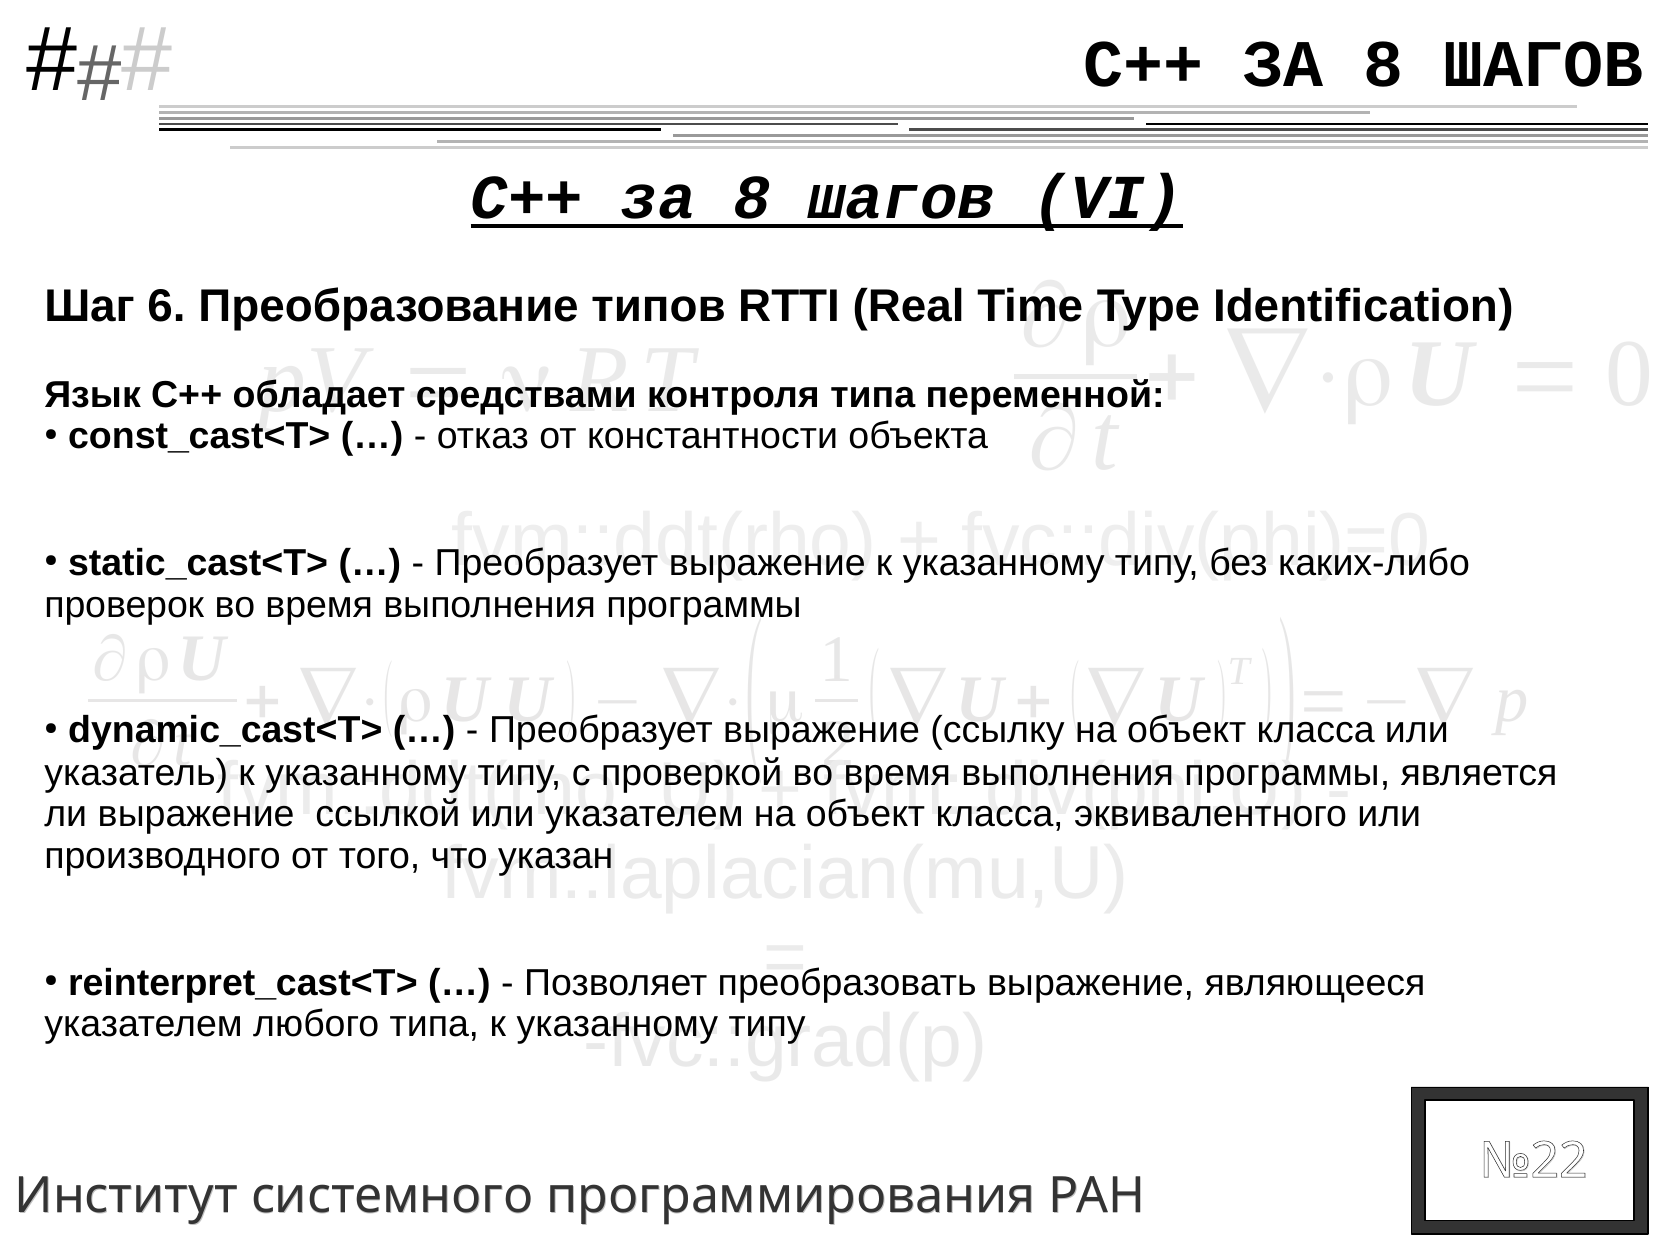

# C++ за 8 шагов (VI)
Шаг 6. Преобразование типов RTTI (Real Time Type Identification)
Язык C++ обладает средствами контроля типа переменной:
 const_cast<T> (…) - отказ от константности объекта
 static_cast<T> (…) - Преобразует выражение к указанному типу, без каких-либо проверок во время выполнения программы
 dynamic_cast<T> (…) - Преобразует выражение (ссылку на объект класса или указатель) к указанному типу, с проверкой во время выполнения программы, является ли выражение ссылкой или указателем на объект класса, эквивалентного или производного от того, что указан
 reinterpret_cast<T> (…) - Позволяет преобразовать выражение, являющееся указателем любого типа, к указанному типу